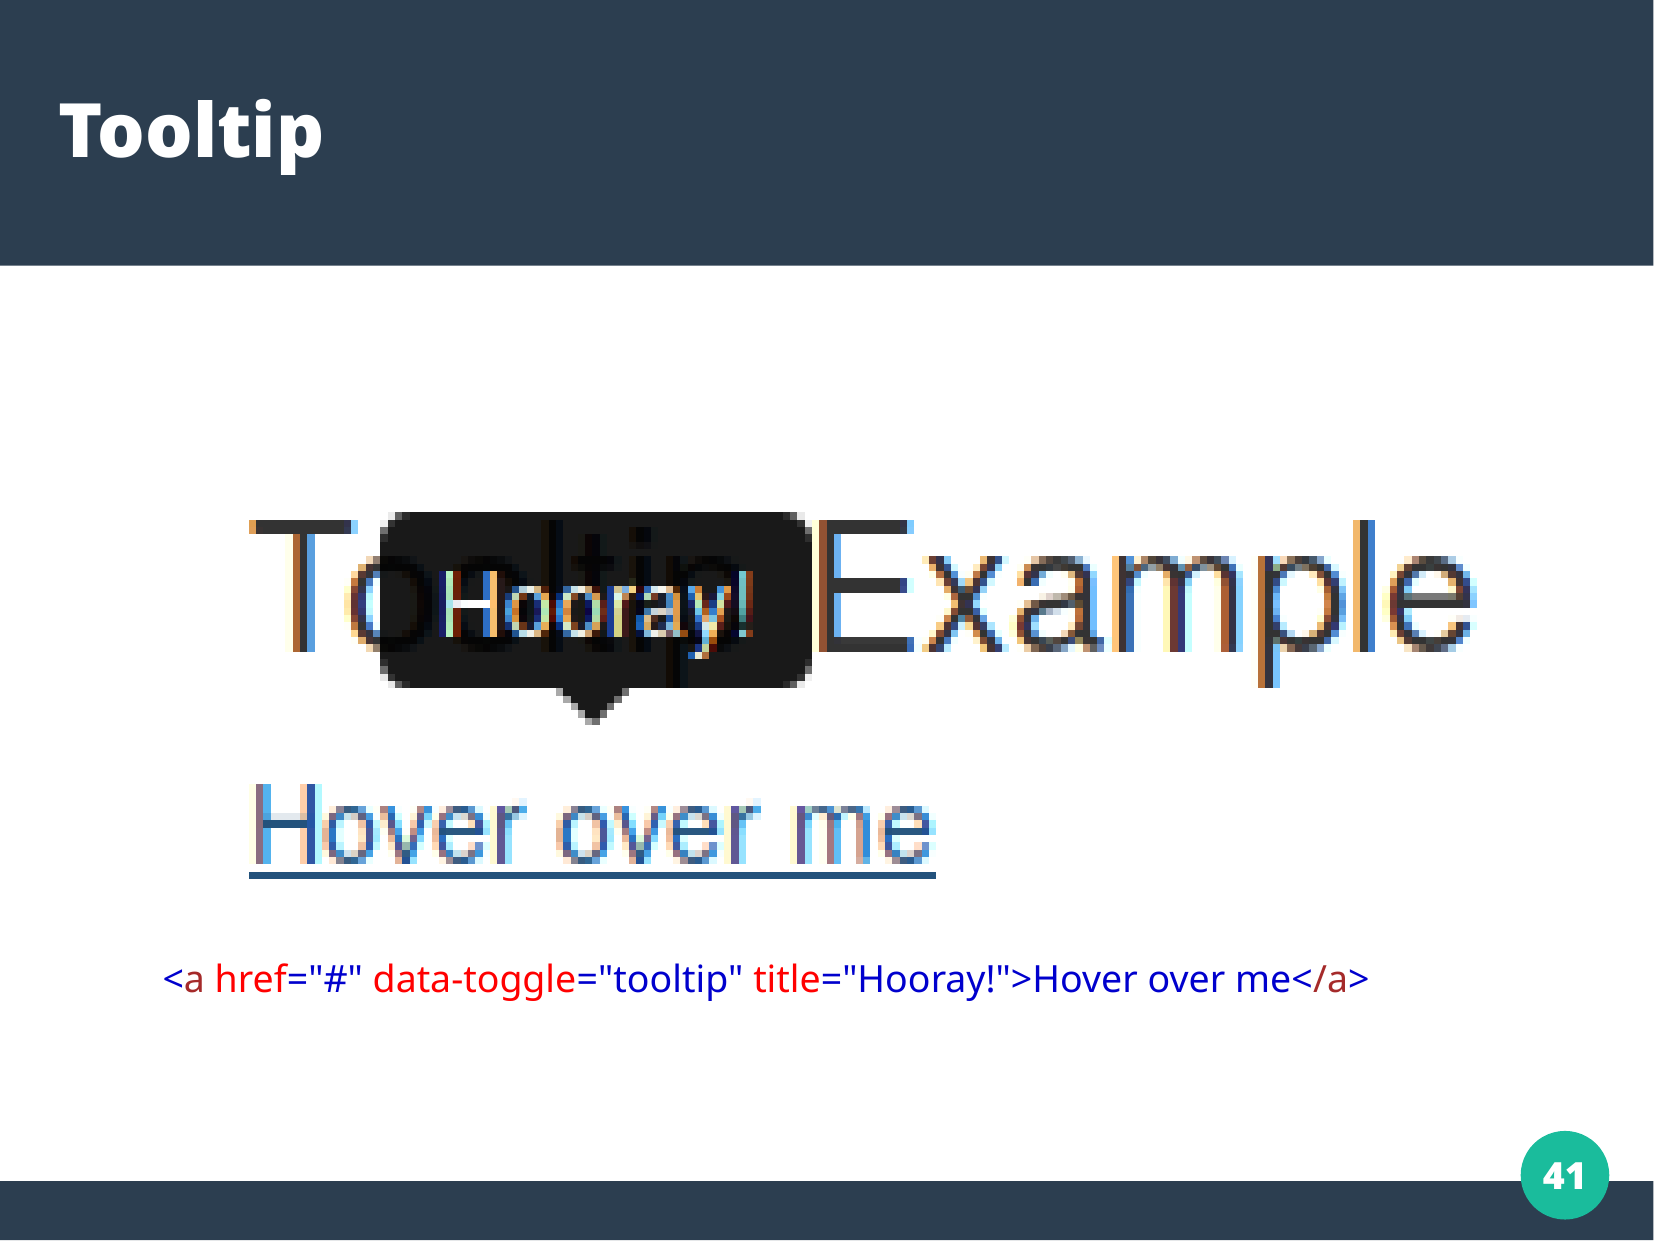

# Tooltip
<a href="#" data-toggle="tooltip" title="Hooray!">Hover over me</a>
41